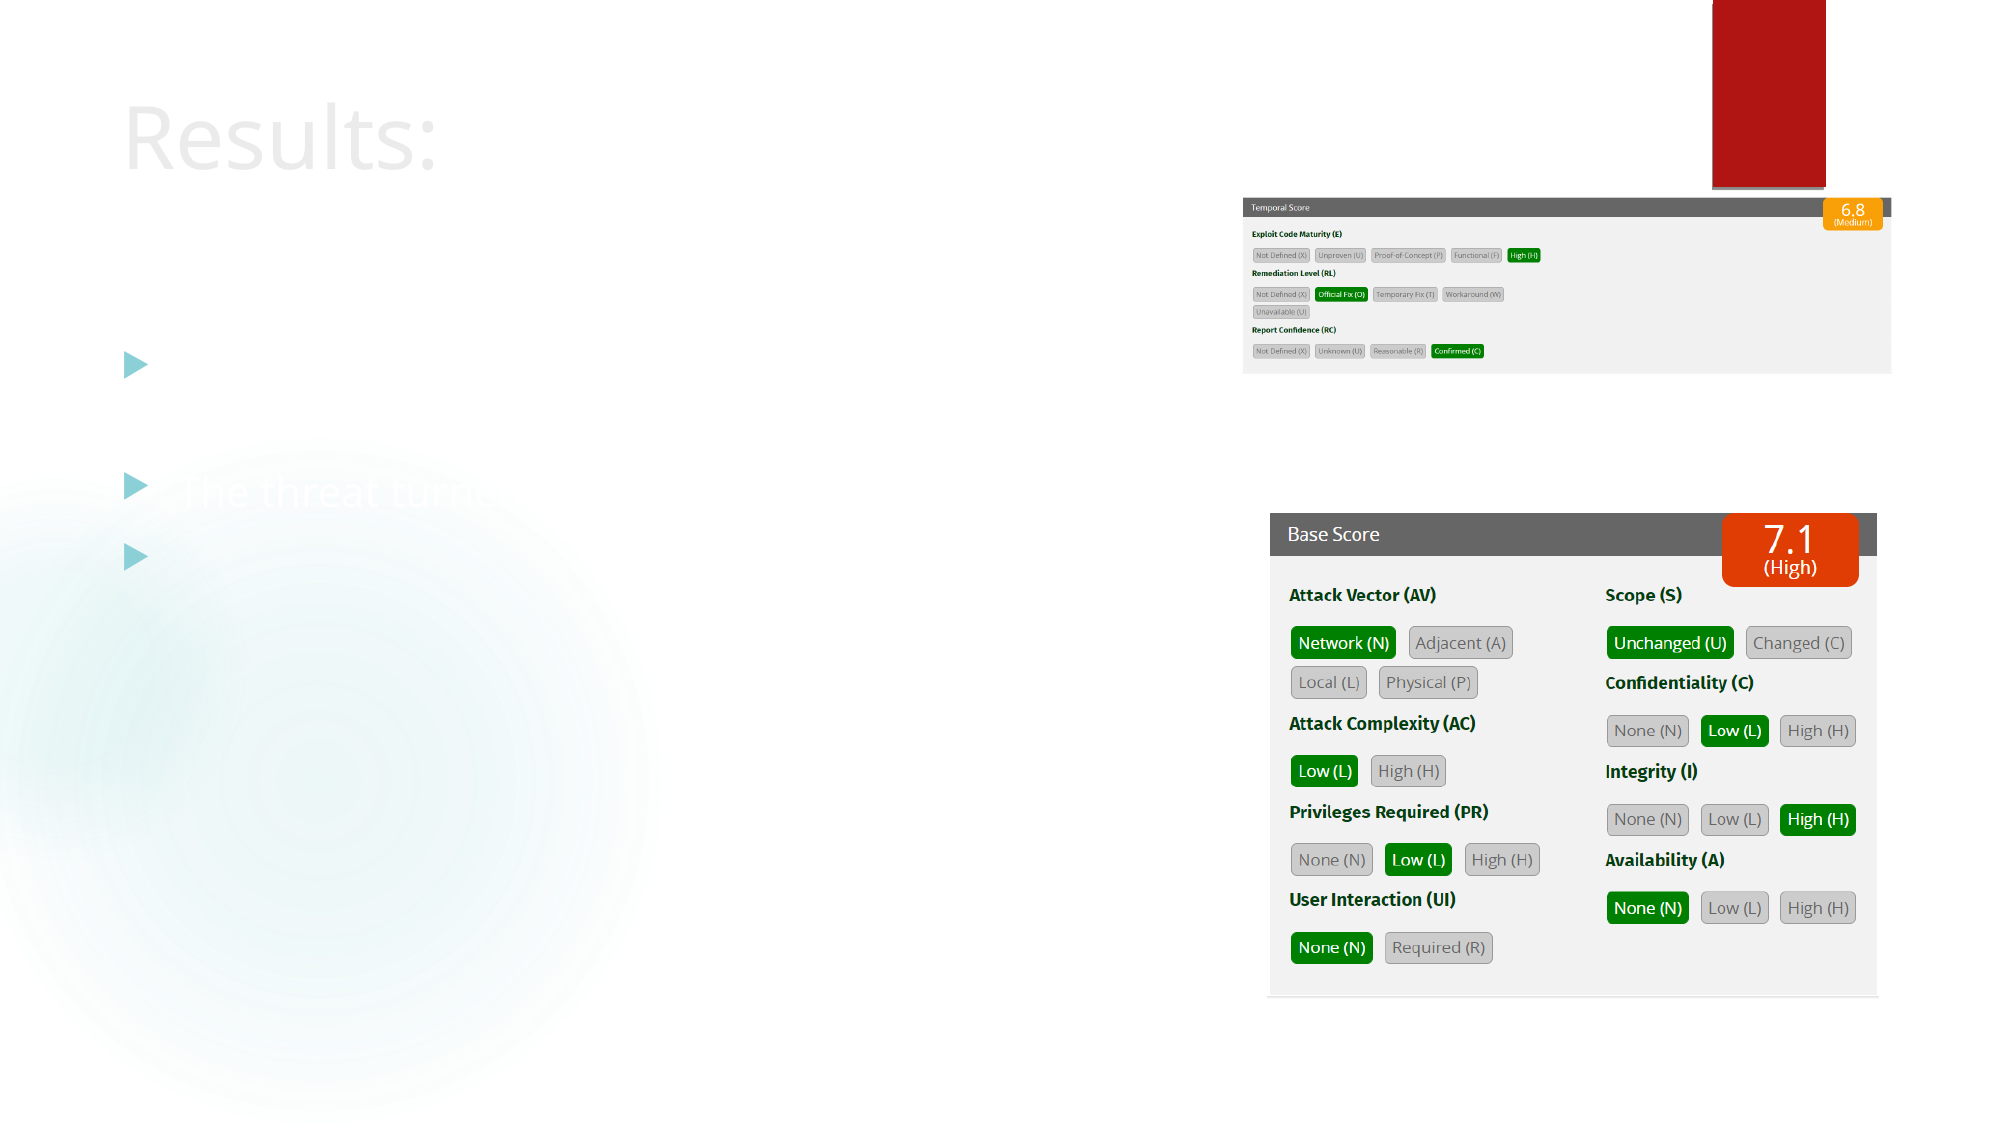

# Results:
In the end the threat generated a 7.1 base score and a temporal score of 6.8
The threat turned out to be a medium.